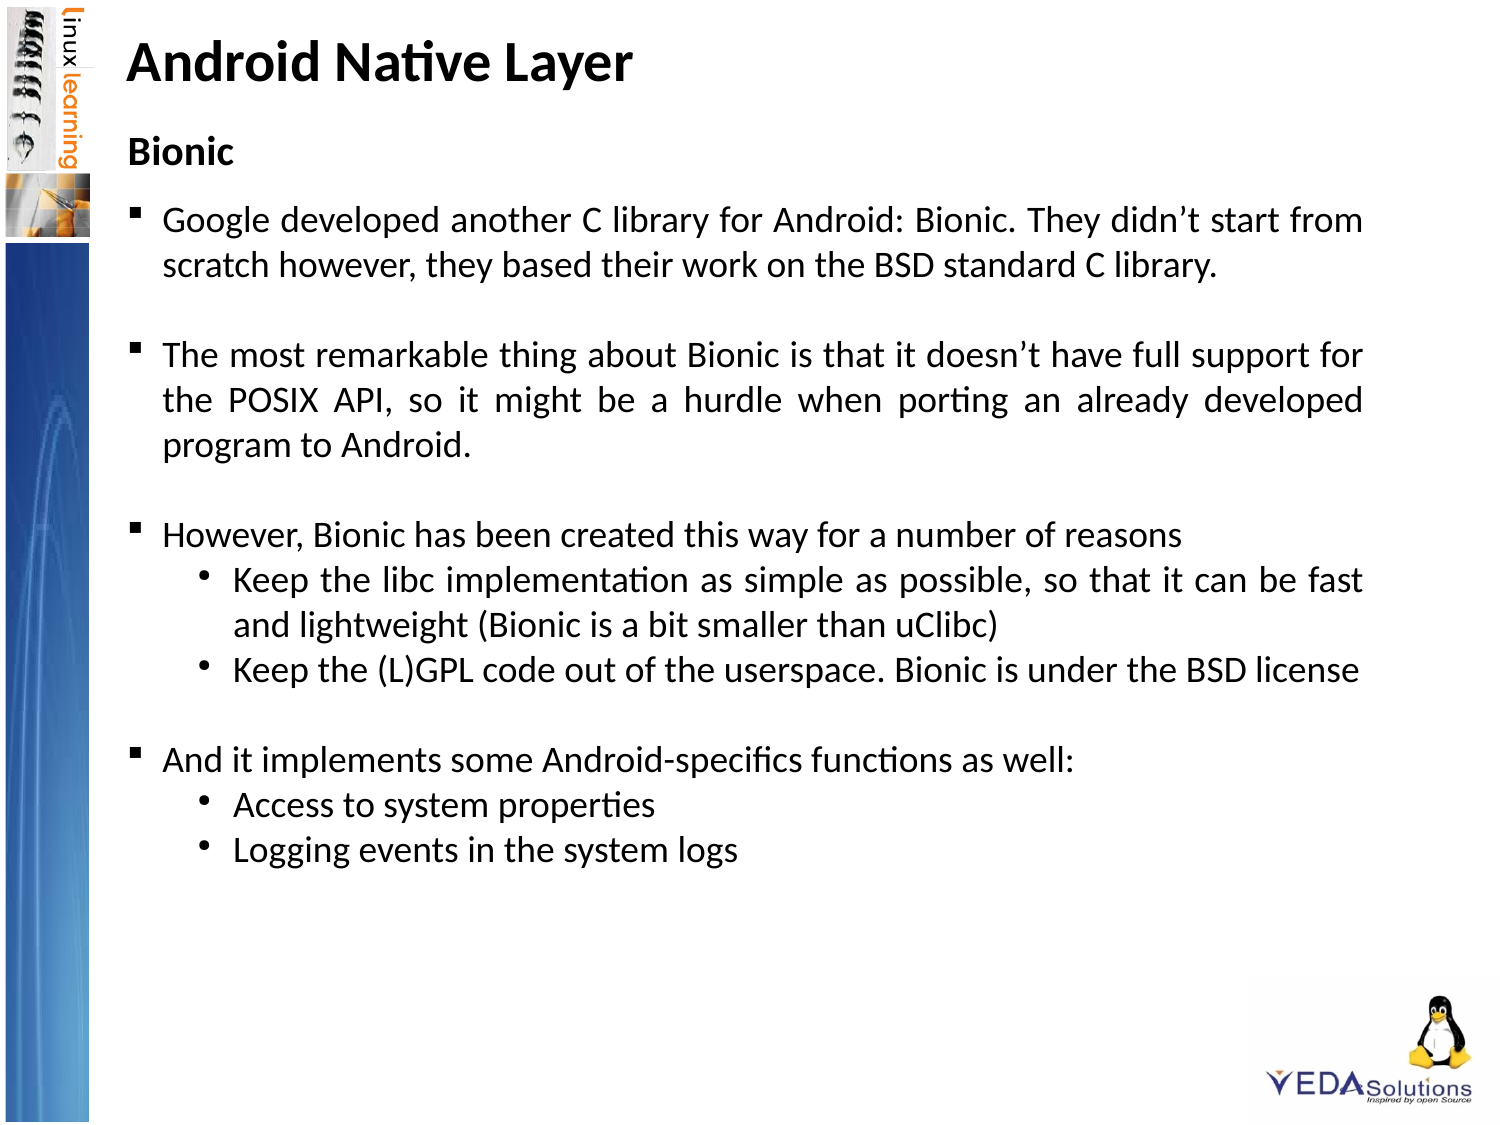

Android Native Layer
Bionic
Google developed another C library for Android: Bionic. They didn’t start from scratch however, they based their work on the BSD standard C library.
The most remarkable thing about Bionic is that it doesn’t have full support for the POSIX API, so it might be a hurdle when porting an already developed program to Android.
However, Bionic has been created this way for a number of reasons
Keep the libc implementation as simple as possible, so that it can be fast and lightweight (Bionic is a bit smaller than uClibc)
Keep the (L)GPL code out of the userspace. Bionic is under the BSD license
And it implements some Android-specifics functions as well:
Access to system properties
Logging events in the system logs